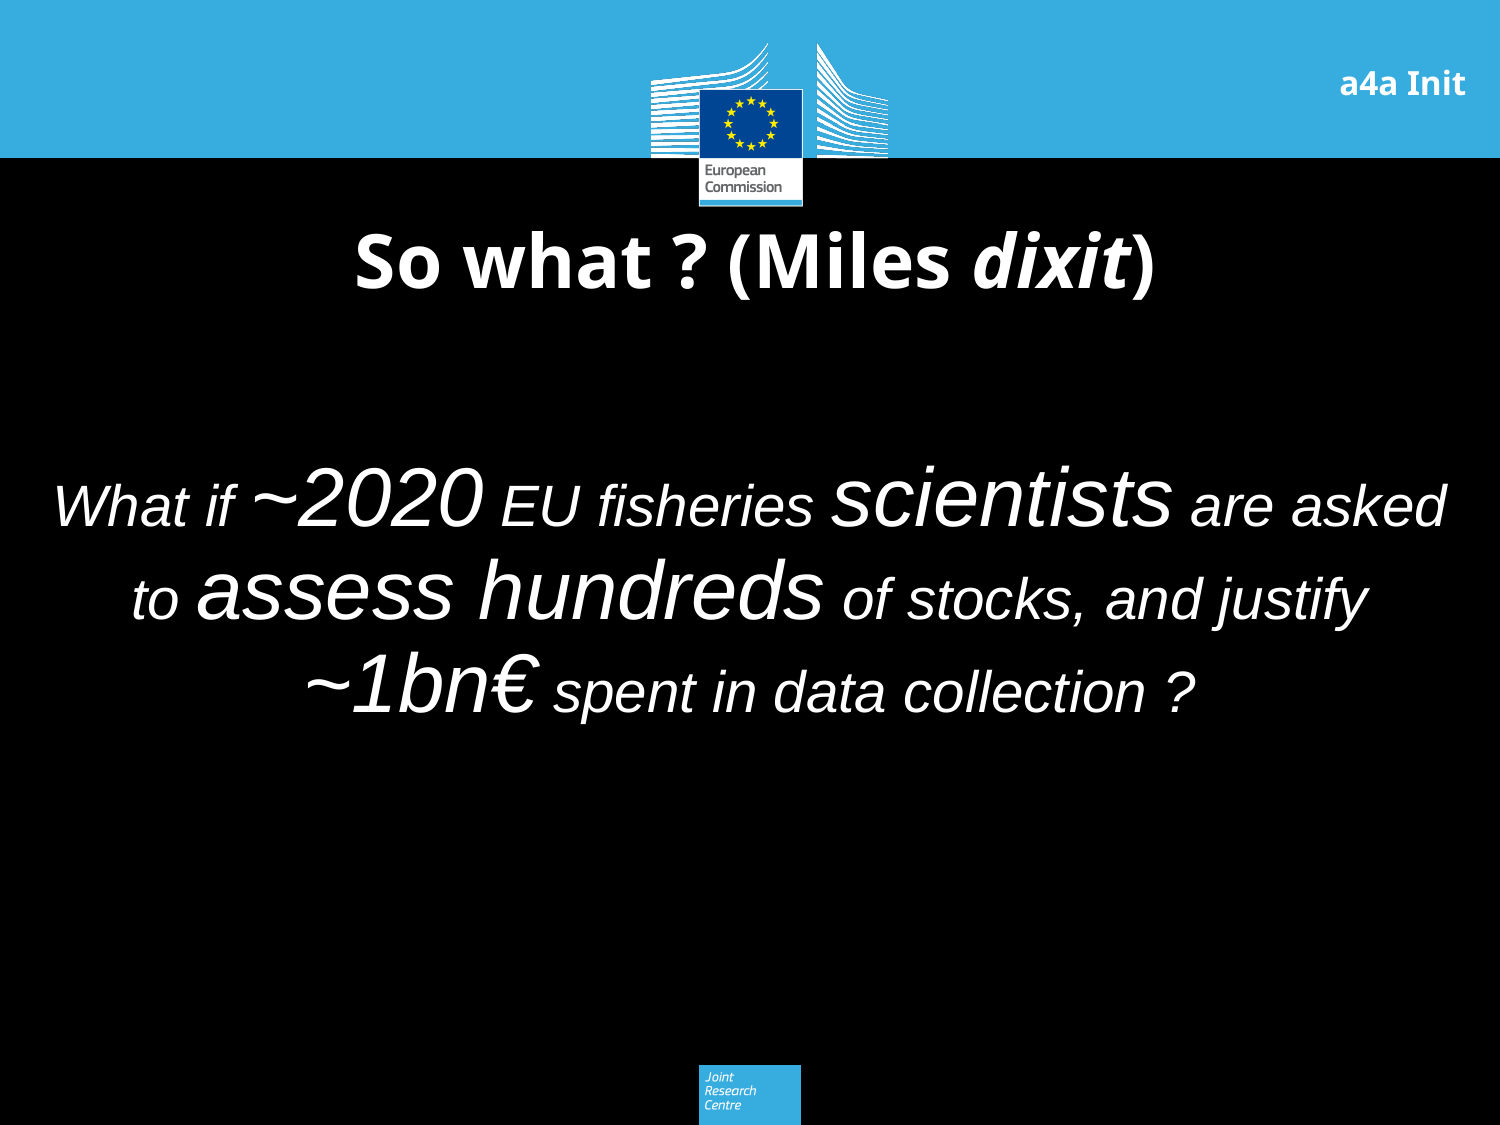

a4a Init
# So what ? (Miles dixit)
What if ~2020 EU fisheries scientists are asked to assess hundreds of stocks, and justify ~1bn€ spent in data collection ?